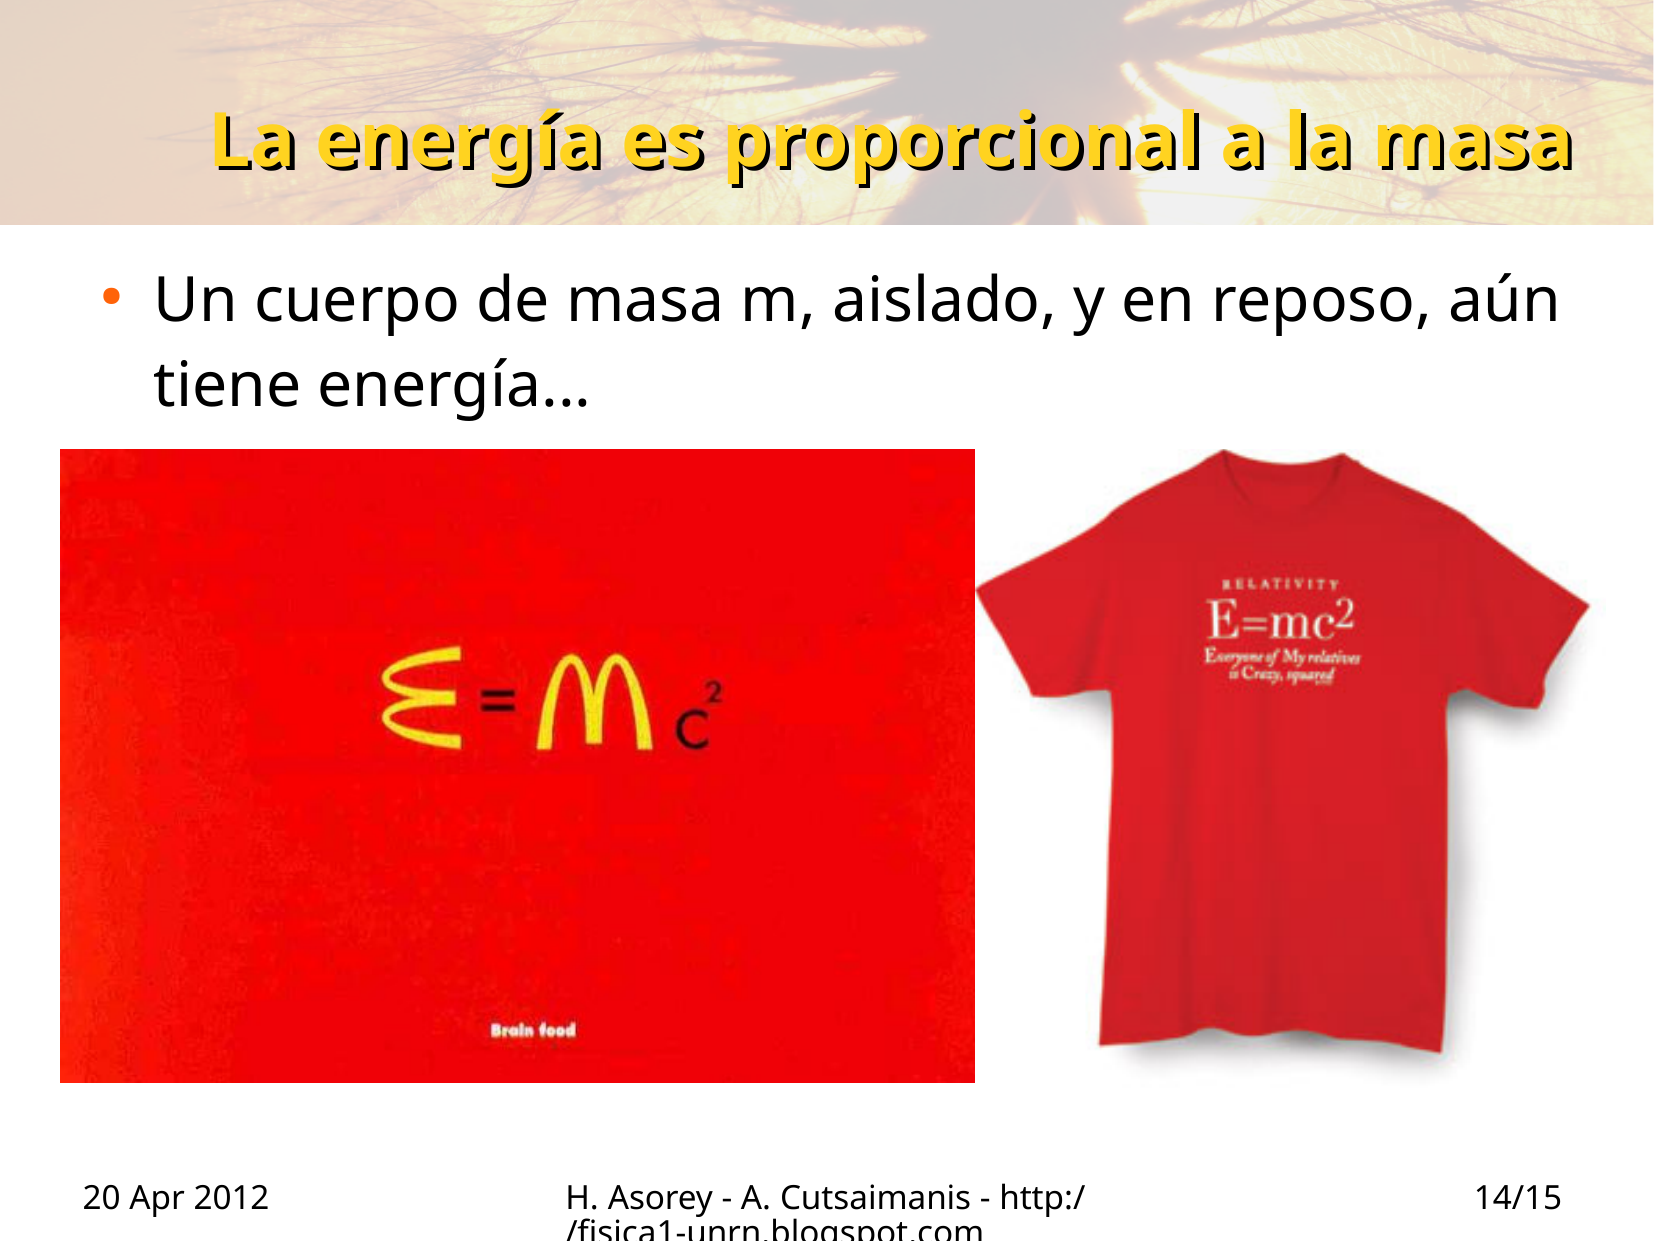

# La energía es proporcional a la masa
Un cuerpo de masa m, aislado, y en reposo, aún tiene energía...
E=mc2
20 Apr 2012
H. Asorey - A. Cutsaimanis - http://fisica1-unrn.blogspot.com
14